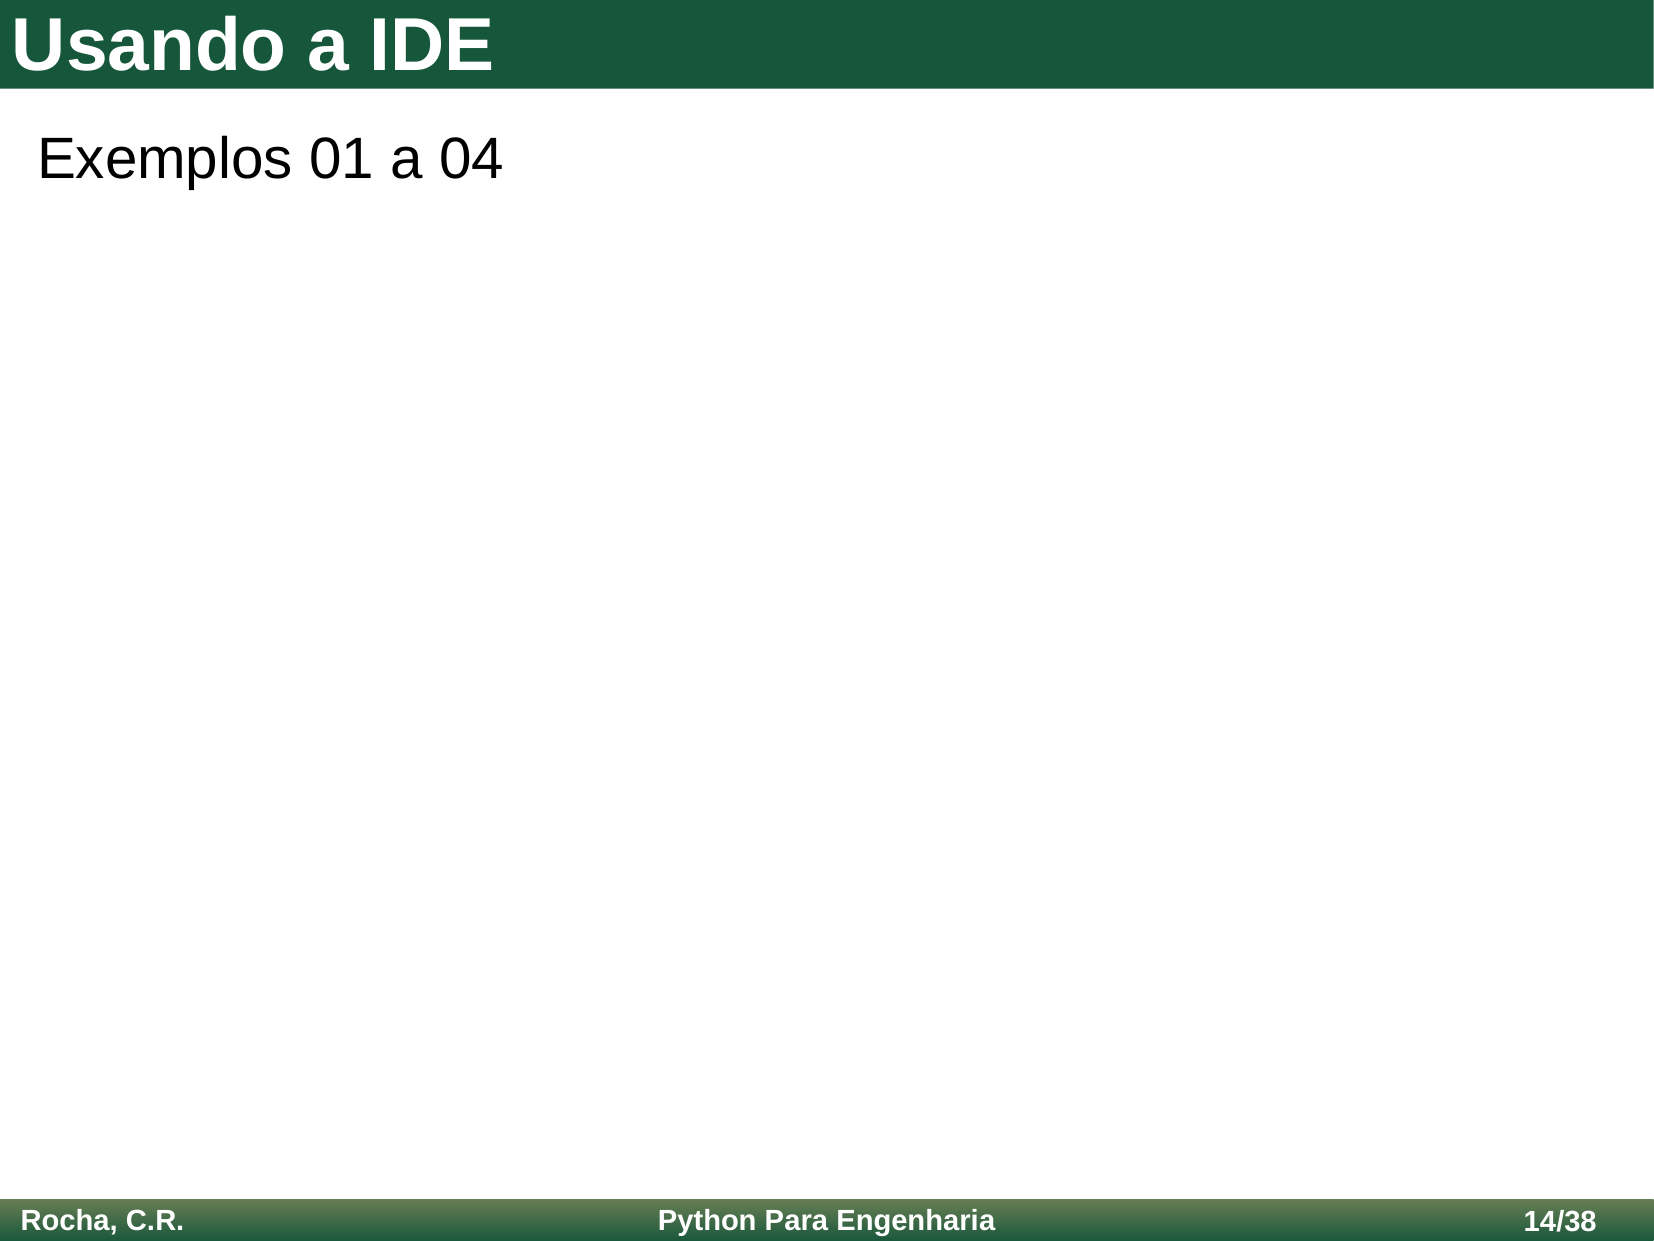

# Usando a IDE
Exemplos 01 a 04